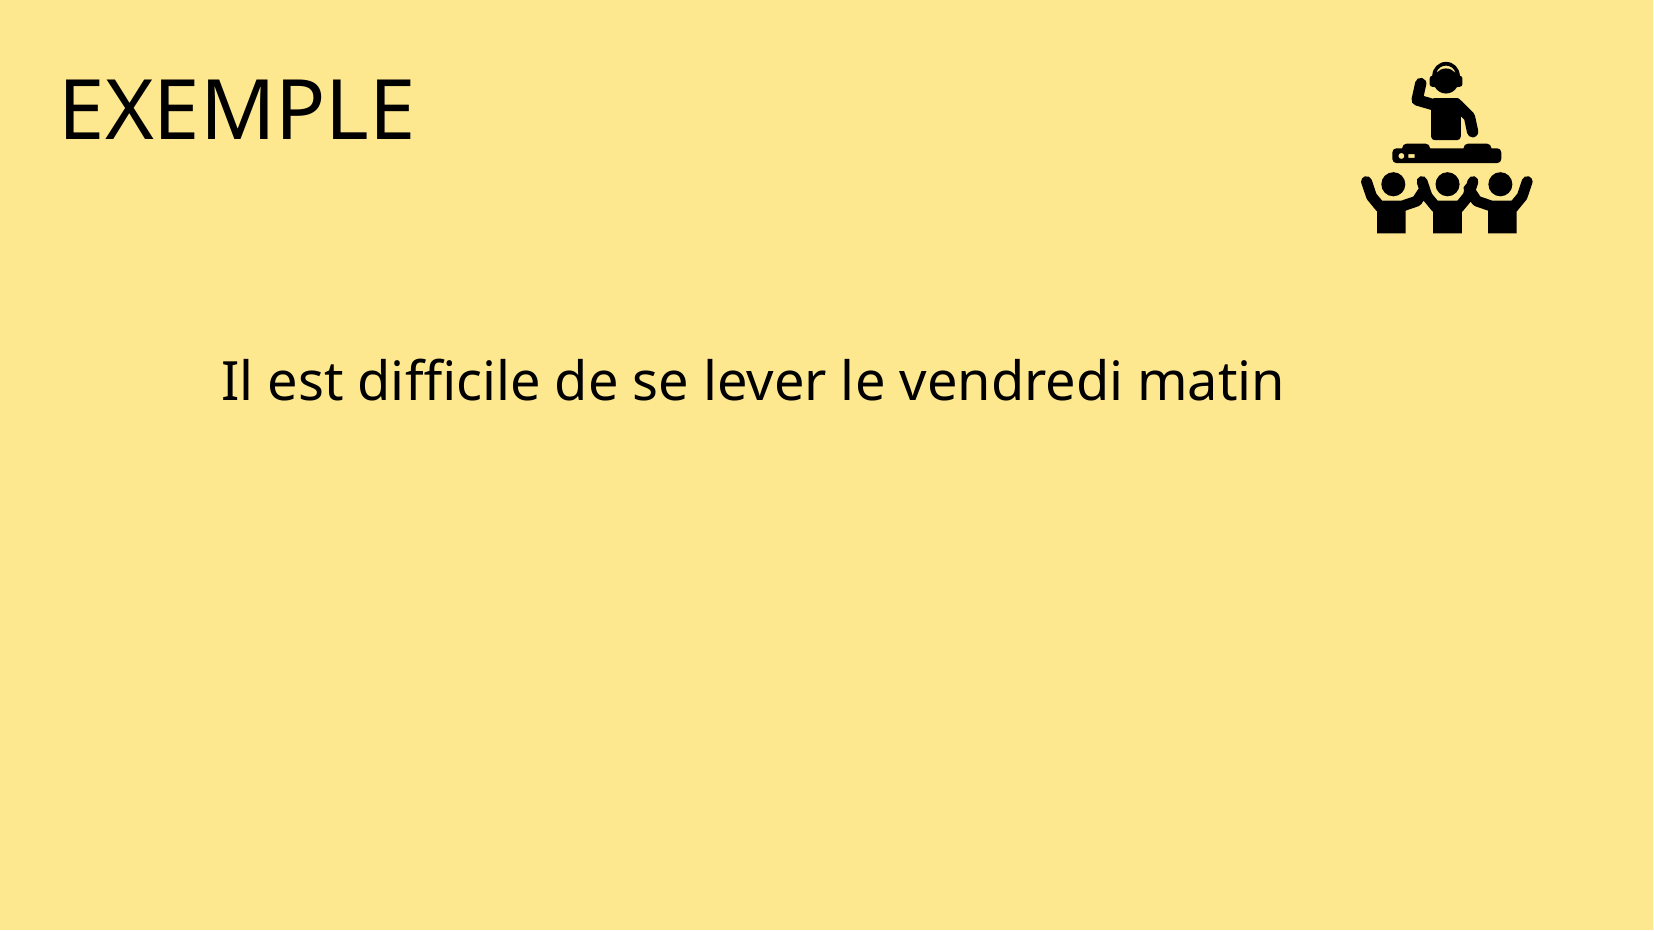

# Exemple
Il est difficile de se lever le vendredi matin